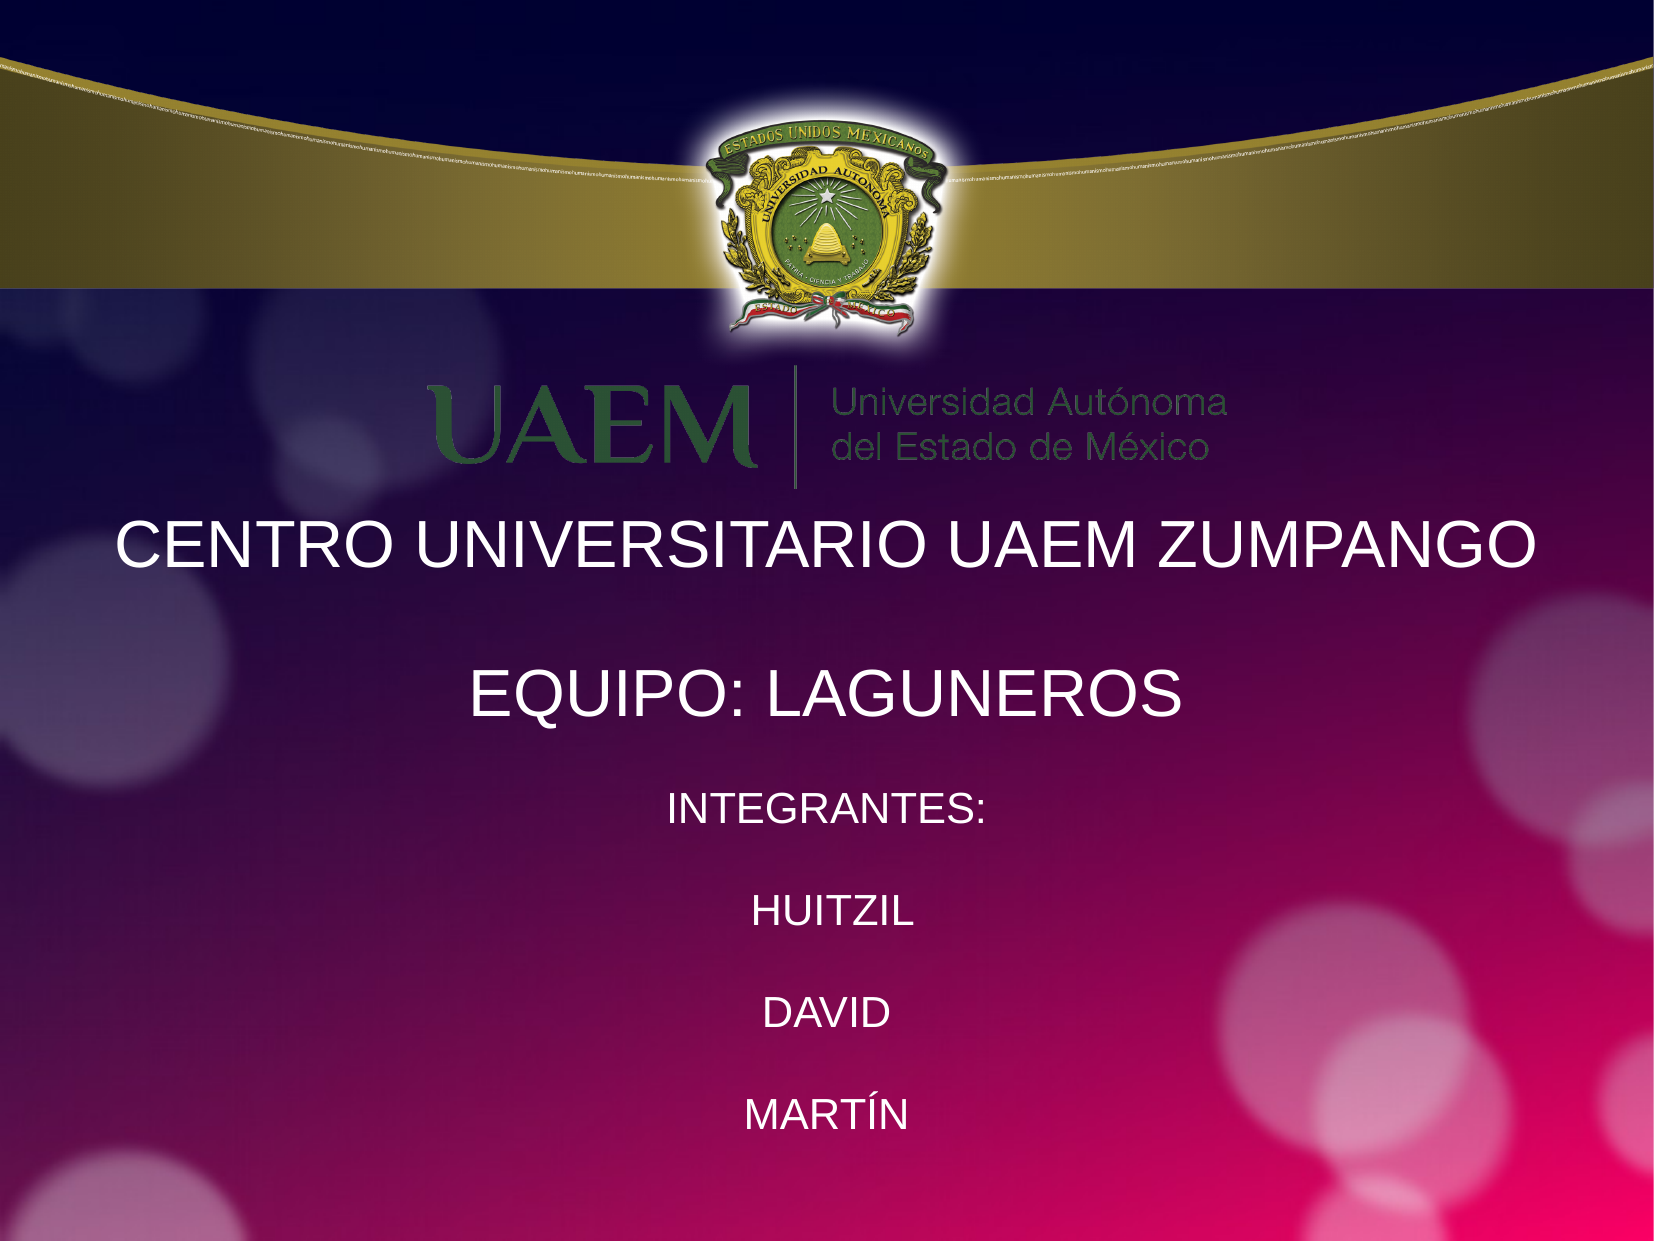

# CENTRO UNIVERSITARIO UAEM ZUMPANGO
EQUIPO: LAGUNEROS
INTEGRANTES:
 HUITZIL
DAVID
MARTÍN